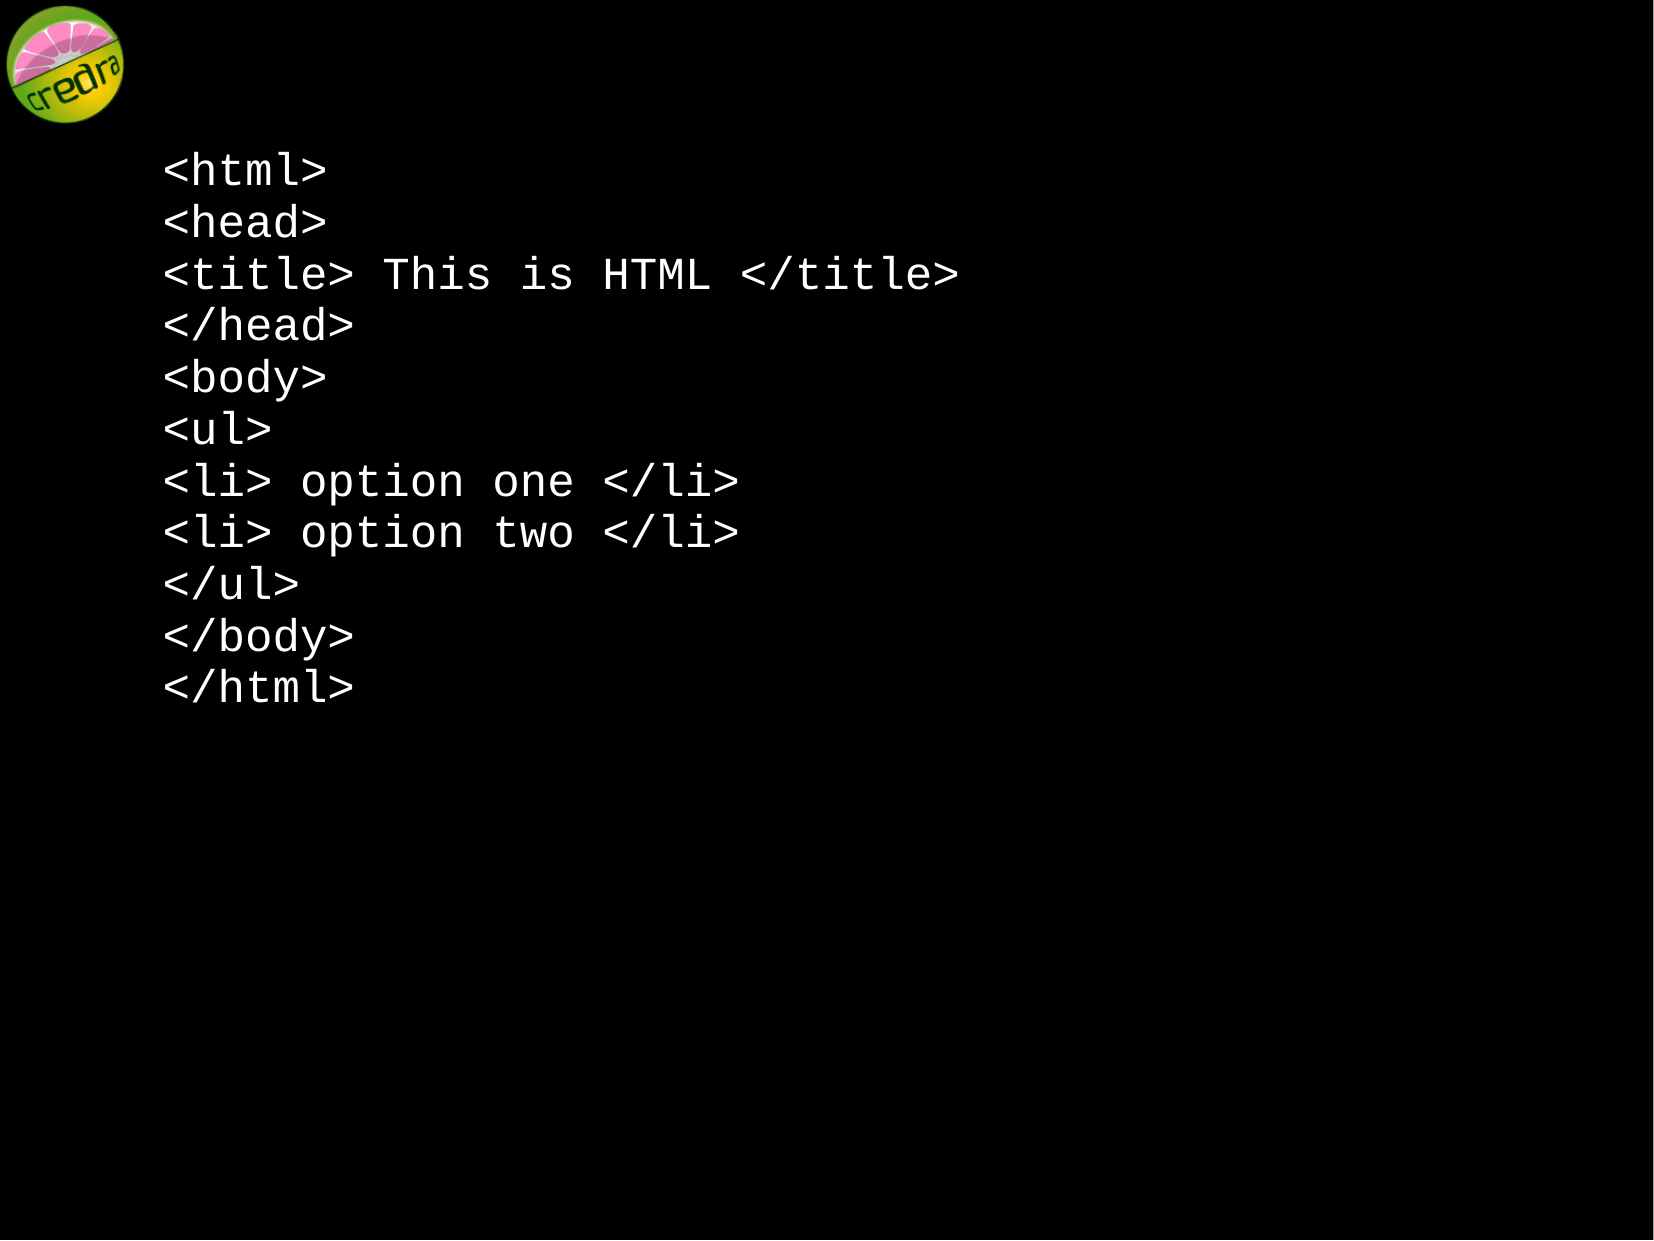

<html>
<head>
<title> This is HTML </title>
</head>
<body>
<ul>
<li> option one </li>
<li> option two </li>
</ul>
</body>
</html>